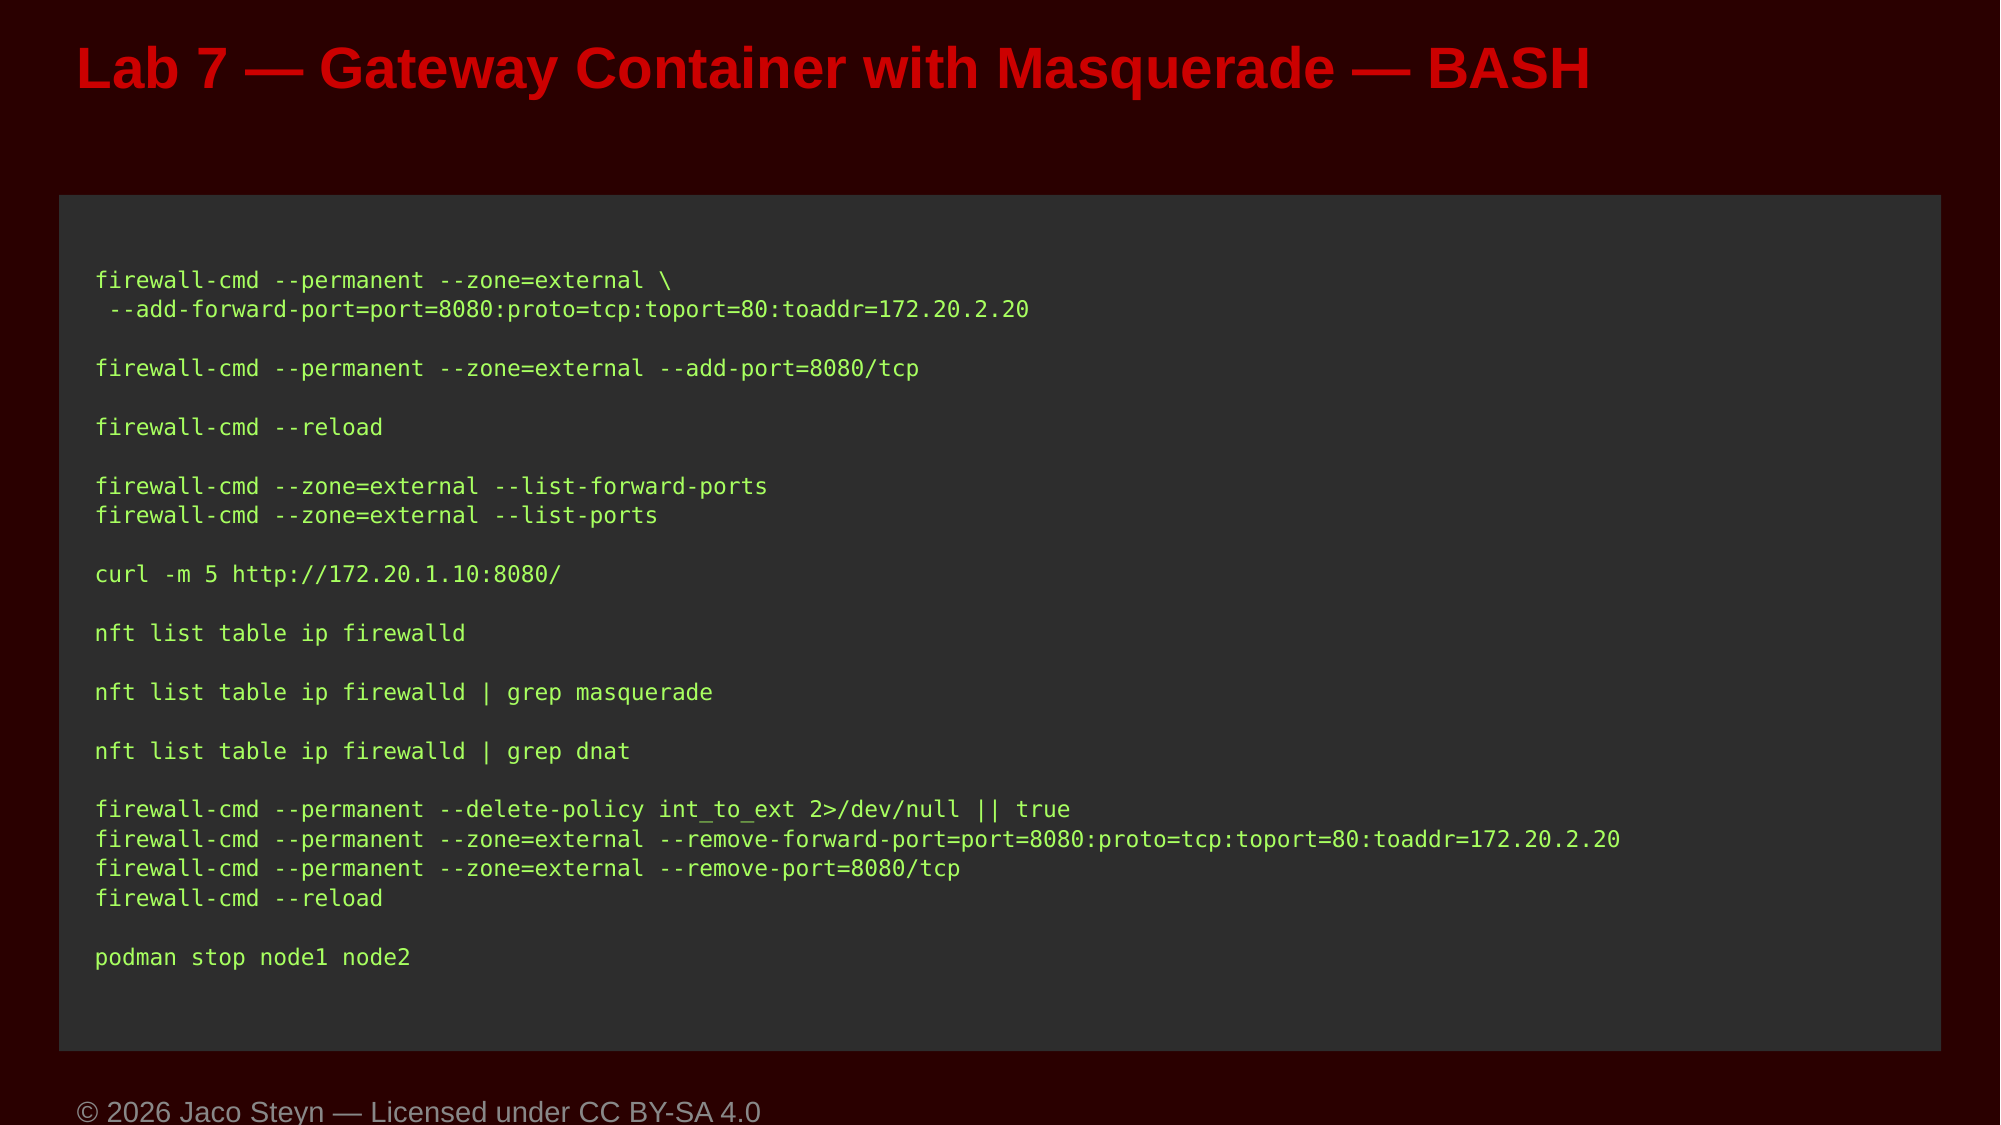

Lab 7 — Gateway Container with Masquerade — BASH
firewall-cmd --permanent --zone=external \
 --add-forward-port=port=8080:proto=tcp:toport=80:toaddr=172.20.2.20
firewall-cmd --permanent --zone=external --add-port=8080/tcp
firewall-cmd --reload
firewall-cmd --zone=external --list-forward-ports
firewall-cmd --zone=external --list-ports
curl -m 5 http://172.20.1.10:8080/
nft list table ip firewalld
nft list table ip firewalld | grep masquerade
nft list table ip firewalld | grep dnat
firewall-cmd --permanent --delete-policy int_to_ext 2>/dev/null || true
firewall-cmd --permanent --zone=external --remove-forward-port=port=8080:proto=tcp:toport=80:toaddr=172.20.2.20
firewall-cmd --permanent --zone=external --remove-port=8080/tcp
firewall-cmd --reload
podman stop node1 node2
© 2026 Jaco Steyn — Licensed under CC BY-SA 4.0